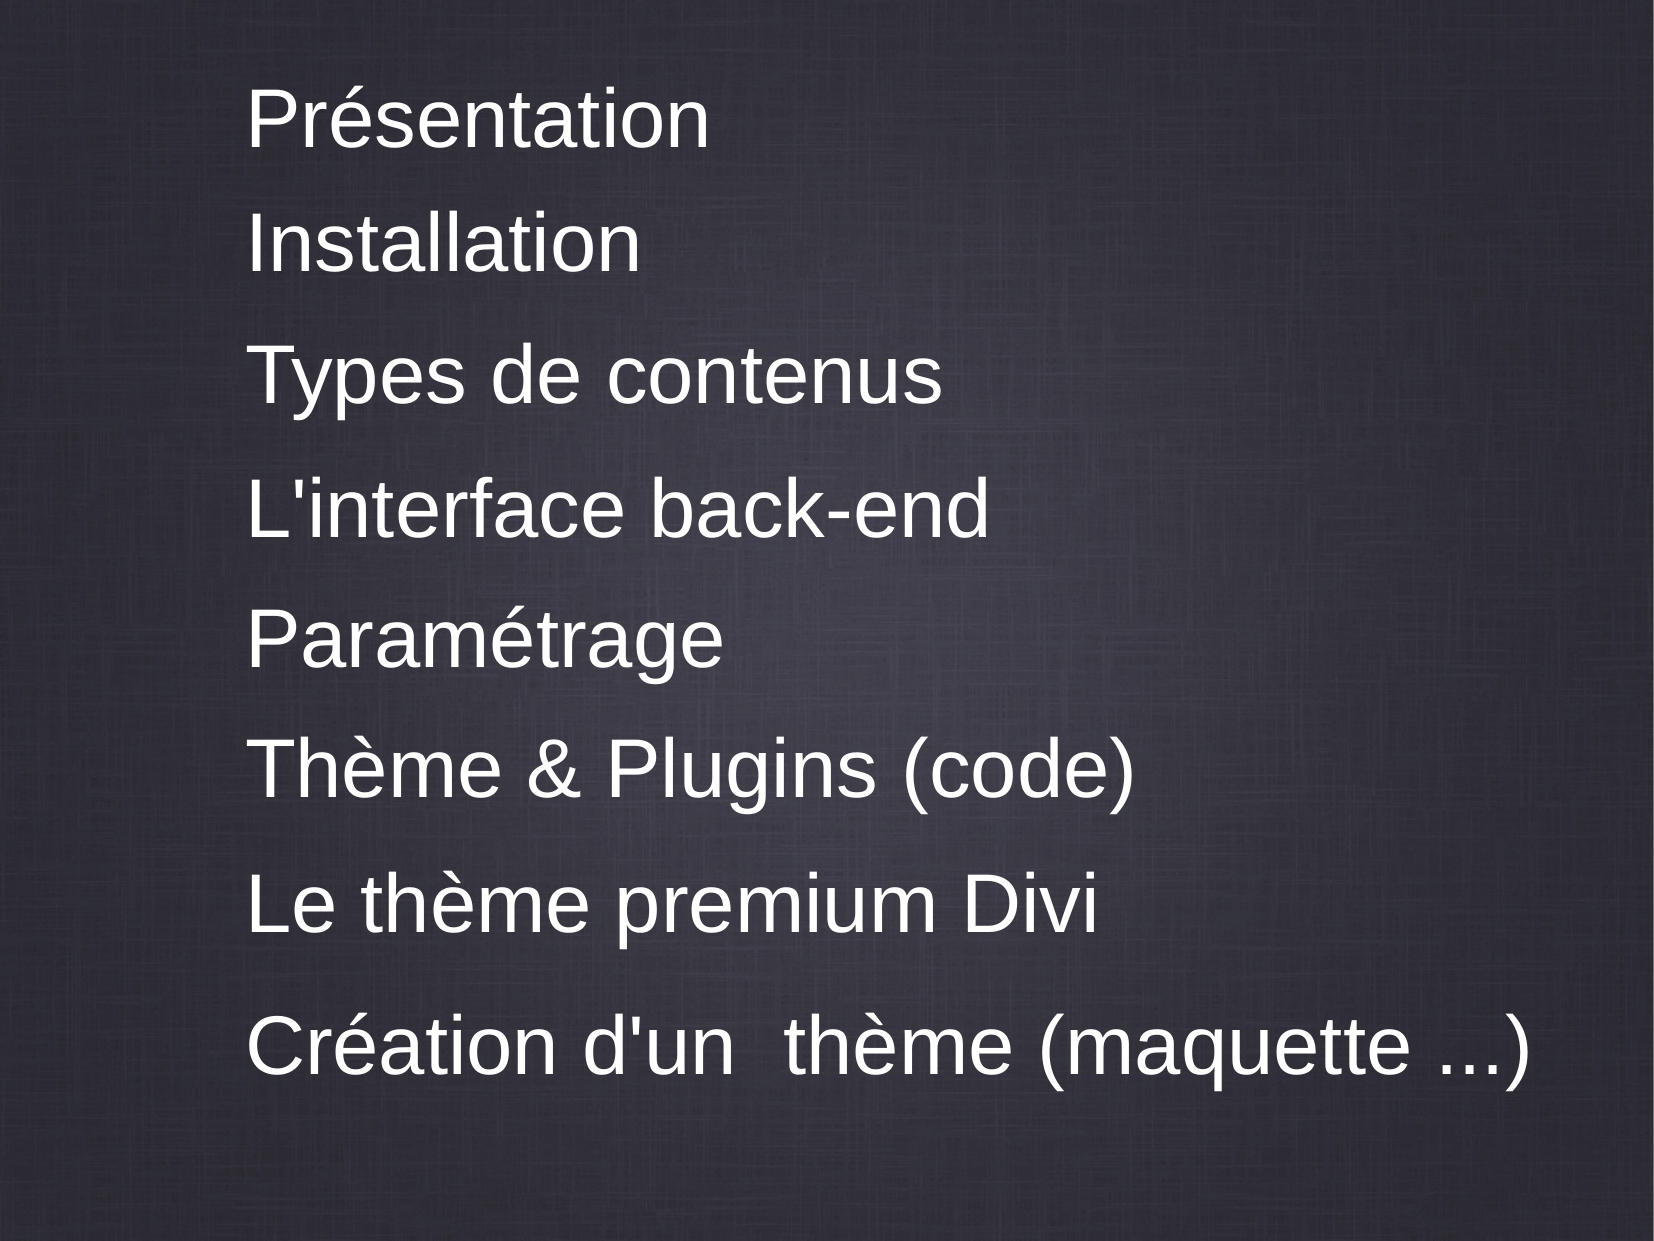

Présentation
Installation
Types de contenus
L'interface back-end
Paramétrage
Thème & Plugins (code)
Le thème premium Divi
Création d'un thème (maquette ...)